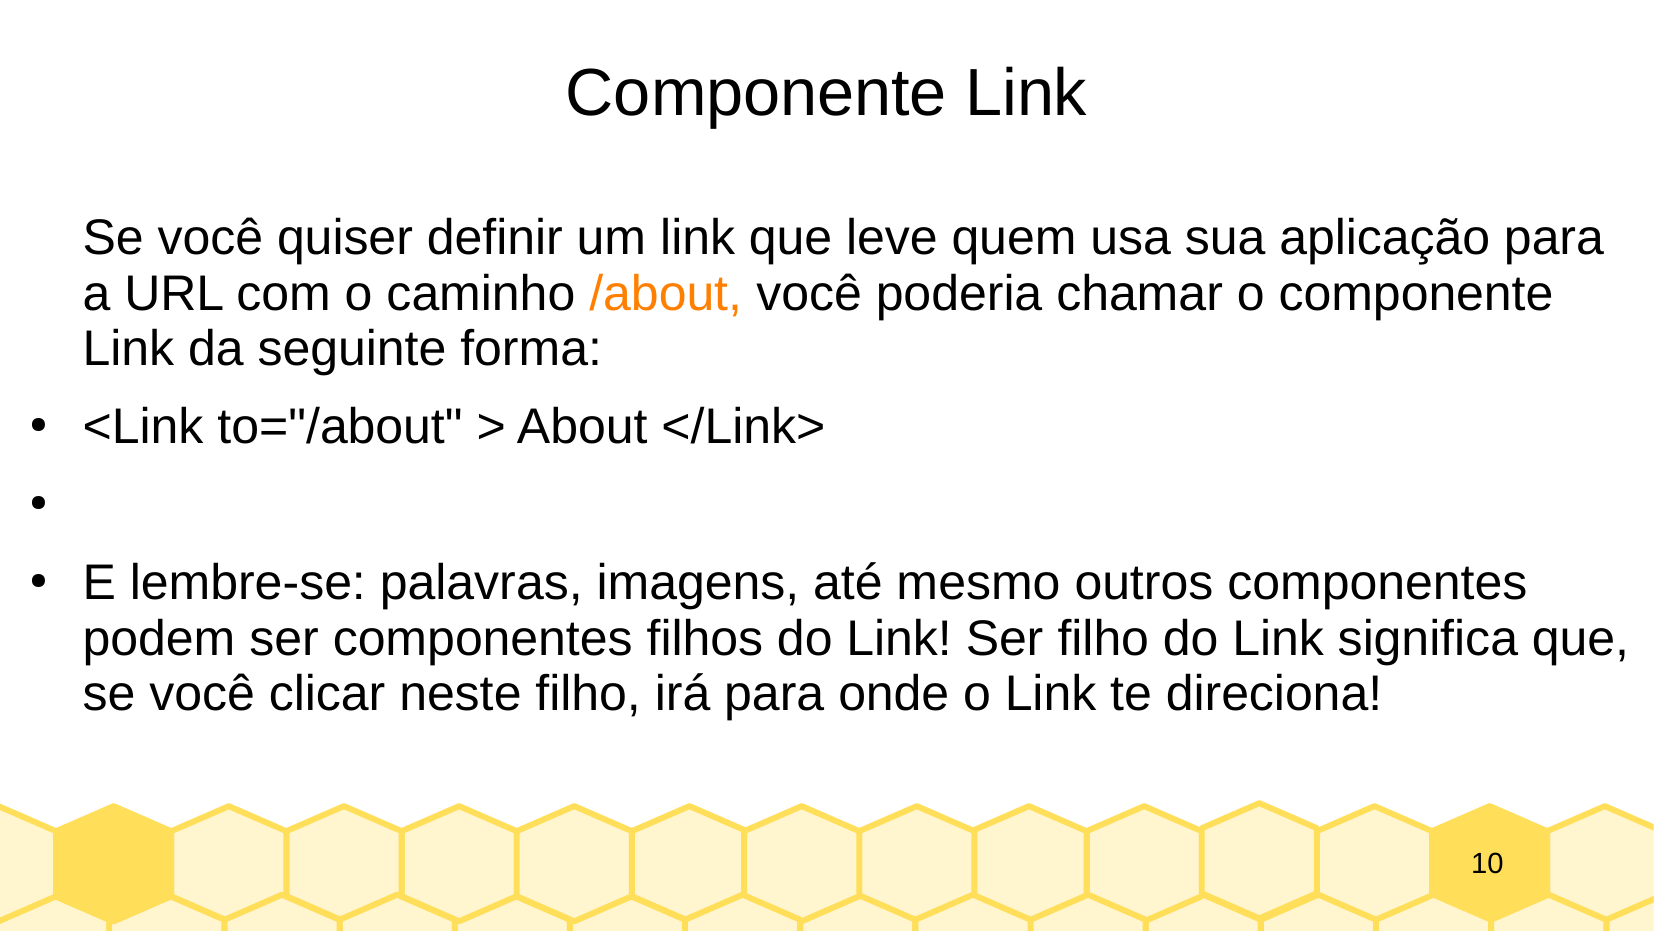

# Componente Link
Se você quiser definir um link que leve quem usa sua aplicação para a URL com o caminho /about, você poderia chamar o componente Link da seguinte forma:
<Link to="/about" > About </Link>
E lembre-se: palavras, imagens, até mesmo outros componentes podem ser componentes filhos do Link! Ser filho do Link significa que, se você clicar neste filho, irá para onde o Link te direciona!